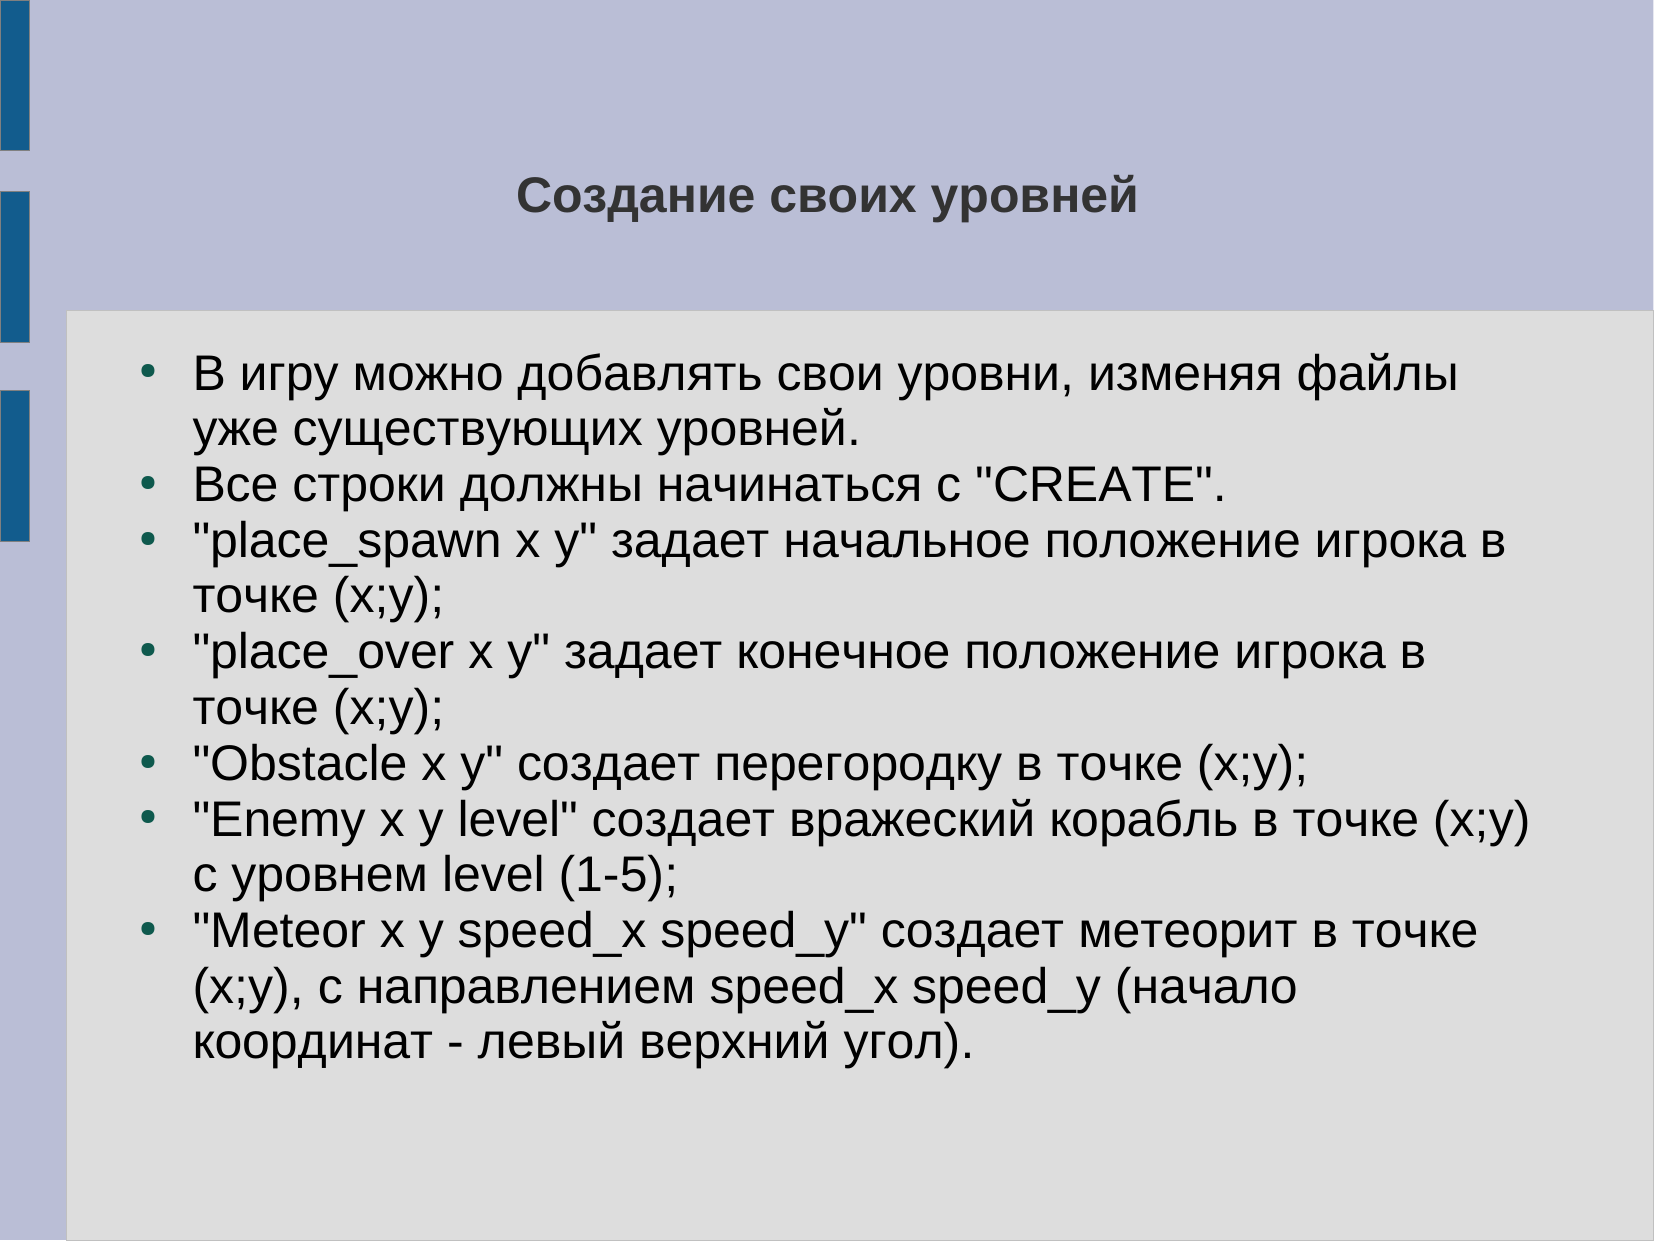

# Создание своих уровней
В игру можно добавлять свои уровни, изменяя файлы уже существующих уровней.
Все строки должны начинаться с "CREATE".
"place_spawn x y" задает начальное положение игрока в точке (x;y);
"place_over x y" задает конечное положение игрока в точке (x;y);
"Obstacle x y" создает перегородку в точке (x;y);
"Enemy x y level" создает вражеский корабль в точке (x;y) с уровнем level (1-5);
"Meteor x y speed_x speed_y" создает метеорит в точке (x;y), с направлением speed_x speed_y (начало координат - левый верхний угол).